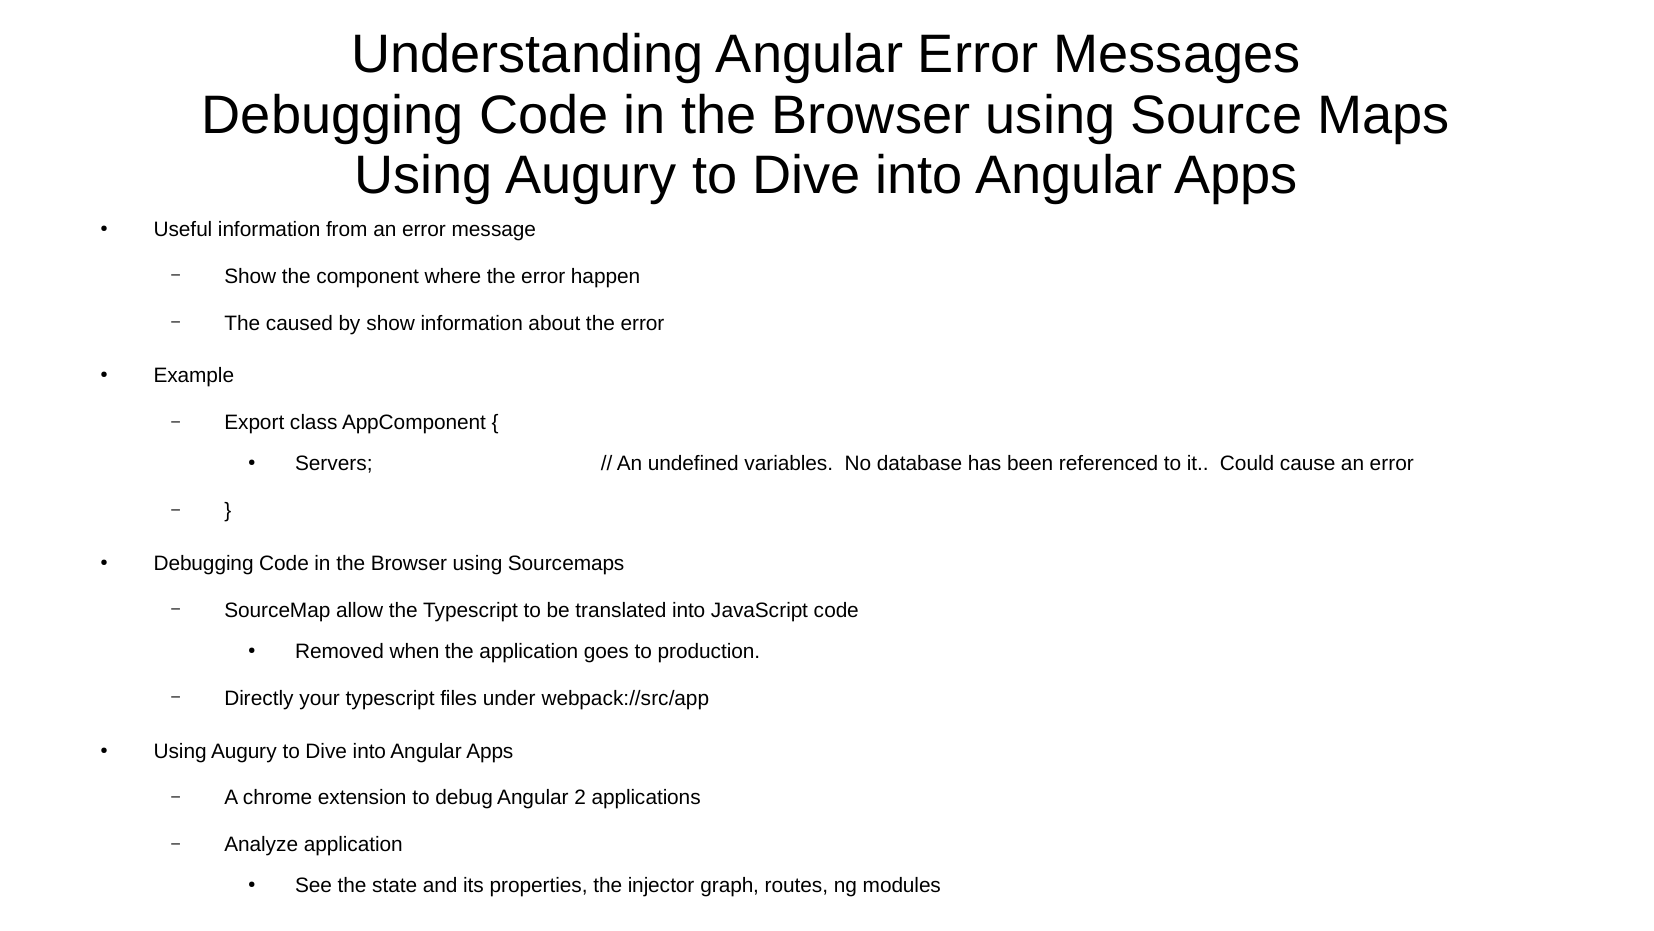

# Understanding Angular Error Messages Debugging Code in the Browser using Source Maps Using Augury to Dive into Angular Apps
Useful information from an error message
Show the component where the error happen
The caused by show information about the error
Example
Export class AppComponent {
Servers;			 // An undefined variables. No database has been referenced to it.. Could cause an error
}
Debugging Code in the Browser using Sourcemaps
SourceMap allow the Typescript to be translated into JavaScript code
Removed when the application goes to production.
Directly your typescript files under webpack://src/app
Using Augury to Dive into Angular Apps
A chrome extension to debug Angular 2 applications
Analyze application
See the state and its properties, the injector graph, routes, ng modules